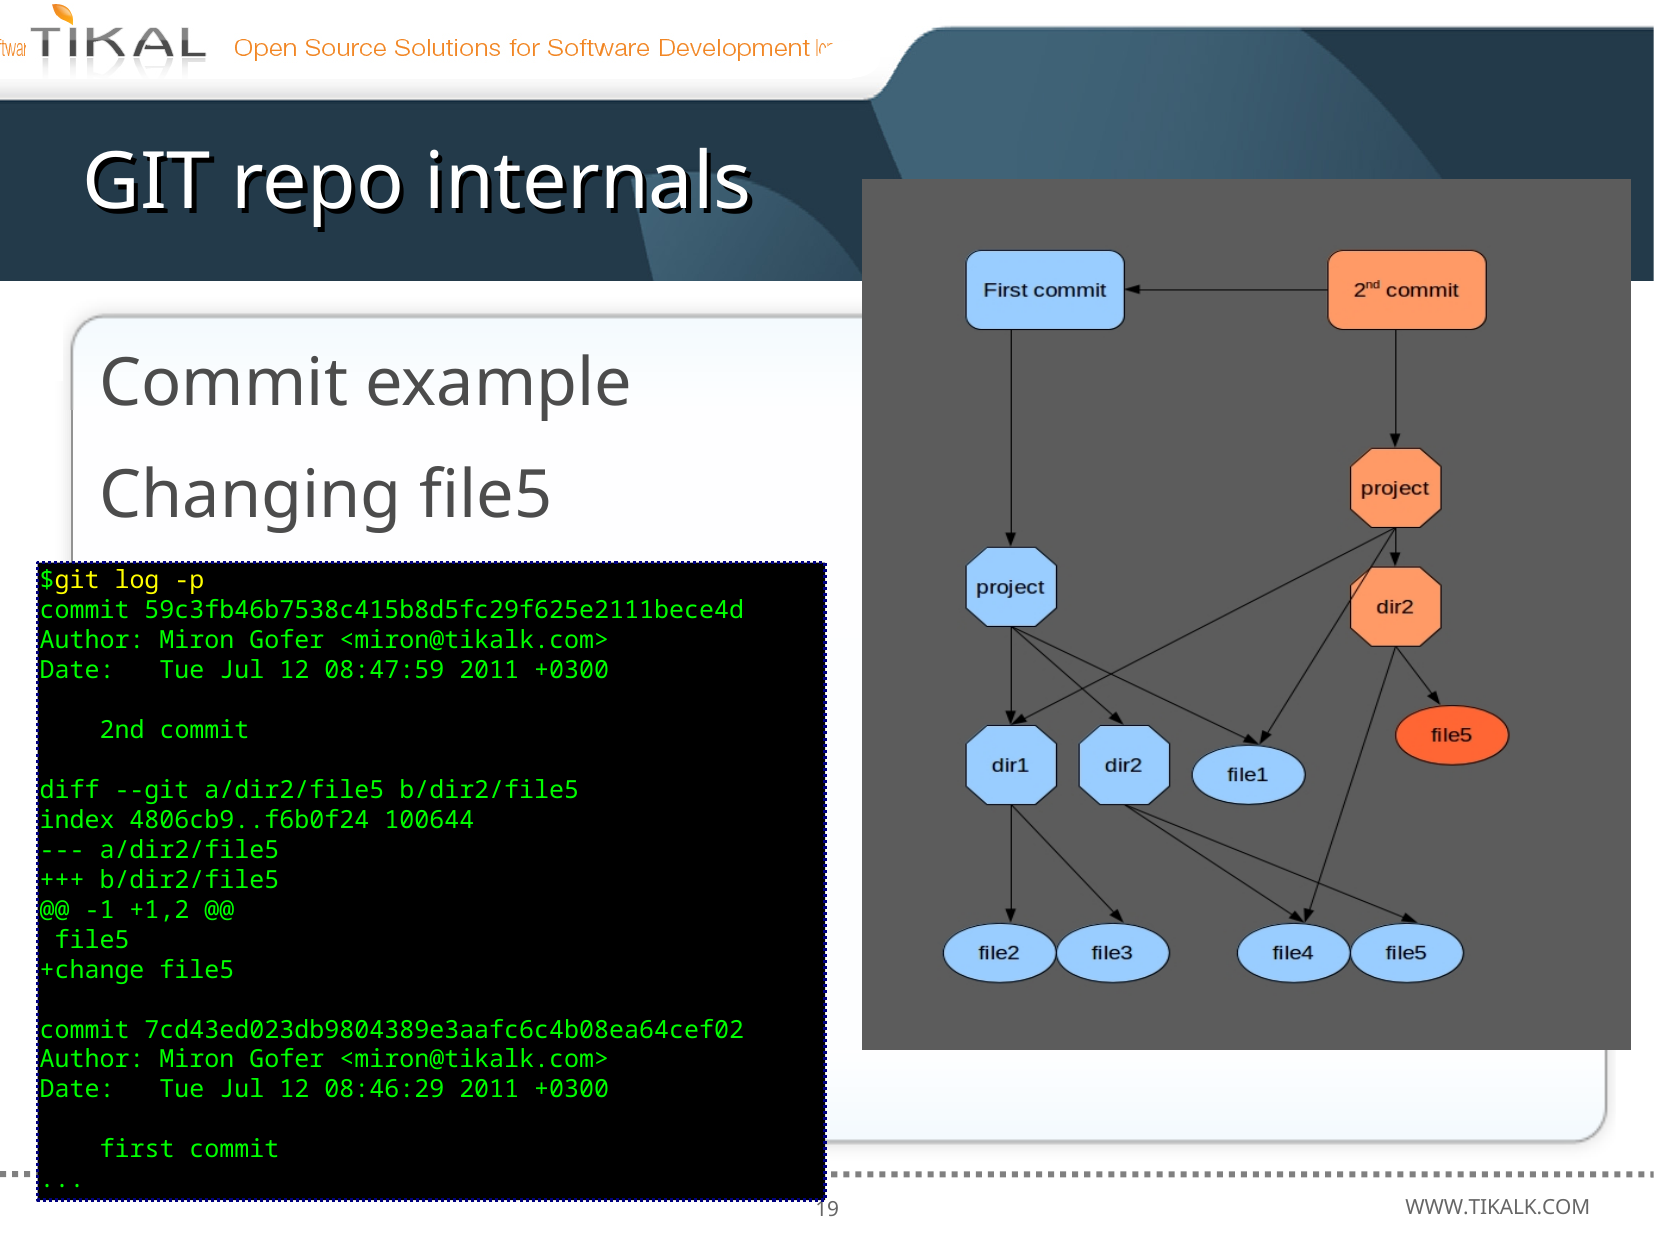

# GIT repo internals
Commit example
Changing file5
$git log -p
commit 59c3fb46b7538c415b8d5fc29f625e2111bece4d
Author: Miron Gofer <miron@tikalk.com>
Date: Tue Jul 12 08:47:59 2011 +0300
 2nd commit
diff --git a/dir2/file5 b/dir2/file5
index 4806cb9..f6b0f24 100644
--- a/dir2/file5
+++ b/dir2/file5
@@ -1 +1,2 @@
 file5
+change file5
commit 7cd43ed023db9804389e3aafc6c4b08ea64cef02
Author: Miron Gofer <miron@tikalk.com>
Date: Tue Jul 12 08:46:29 2011 +0300
 first commit
...